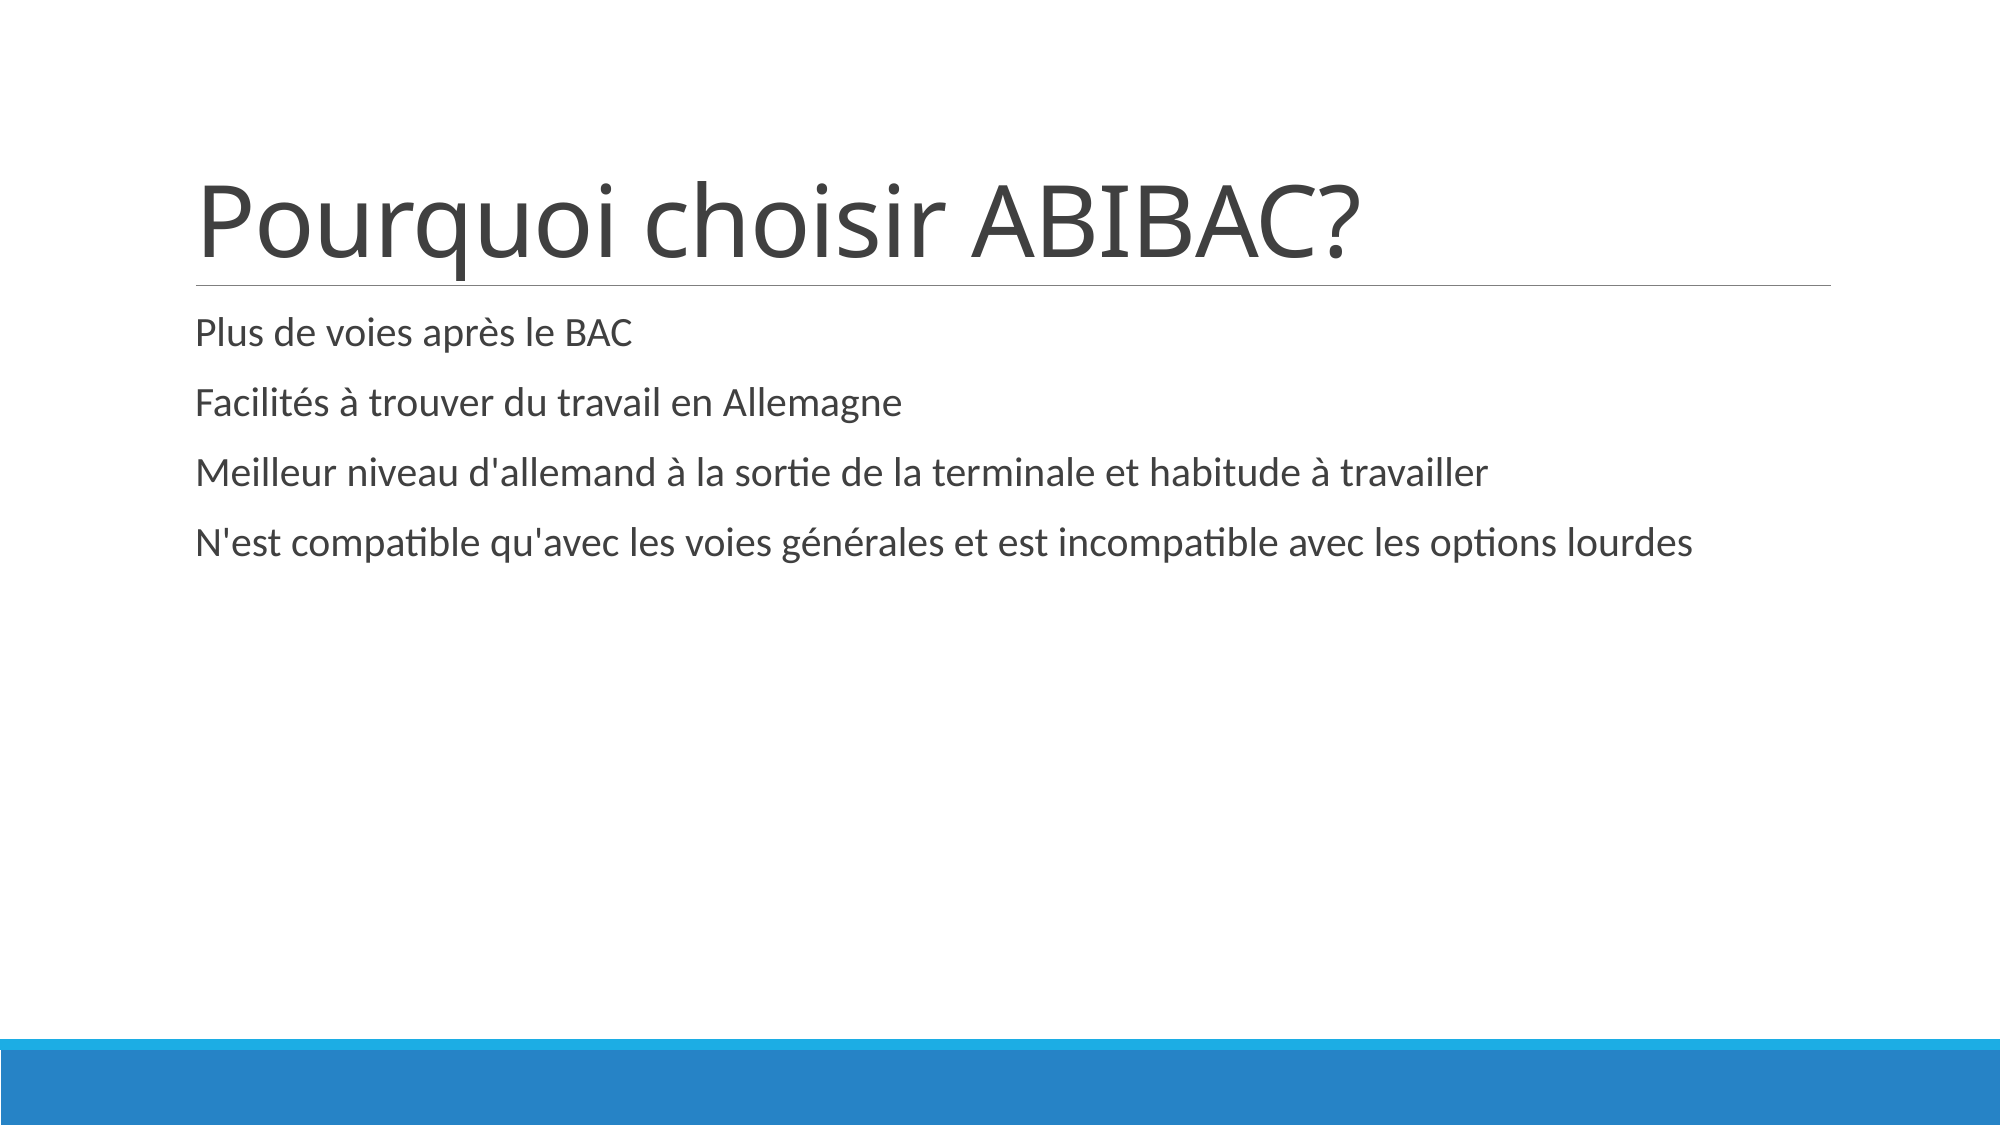

# Pourquoi choisir ABIBAC?
Plus de voies après le BAC
Facilités à trouver du travail en Allemagne
Meilleur niveau d'allemand à la sortie de la terminale et habitude à travailler
N'est compatible qu'avec les voies générales et est incompatible avec les options lourdes